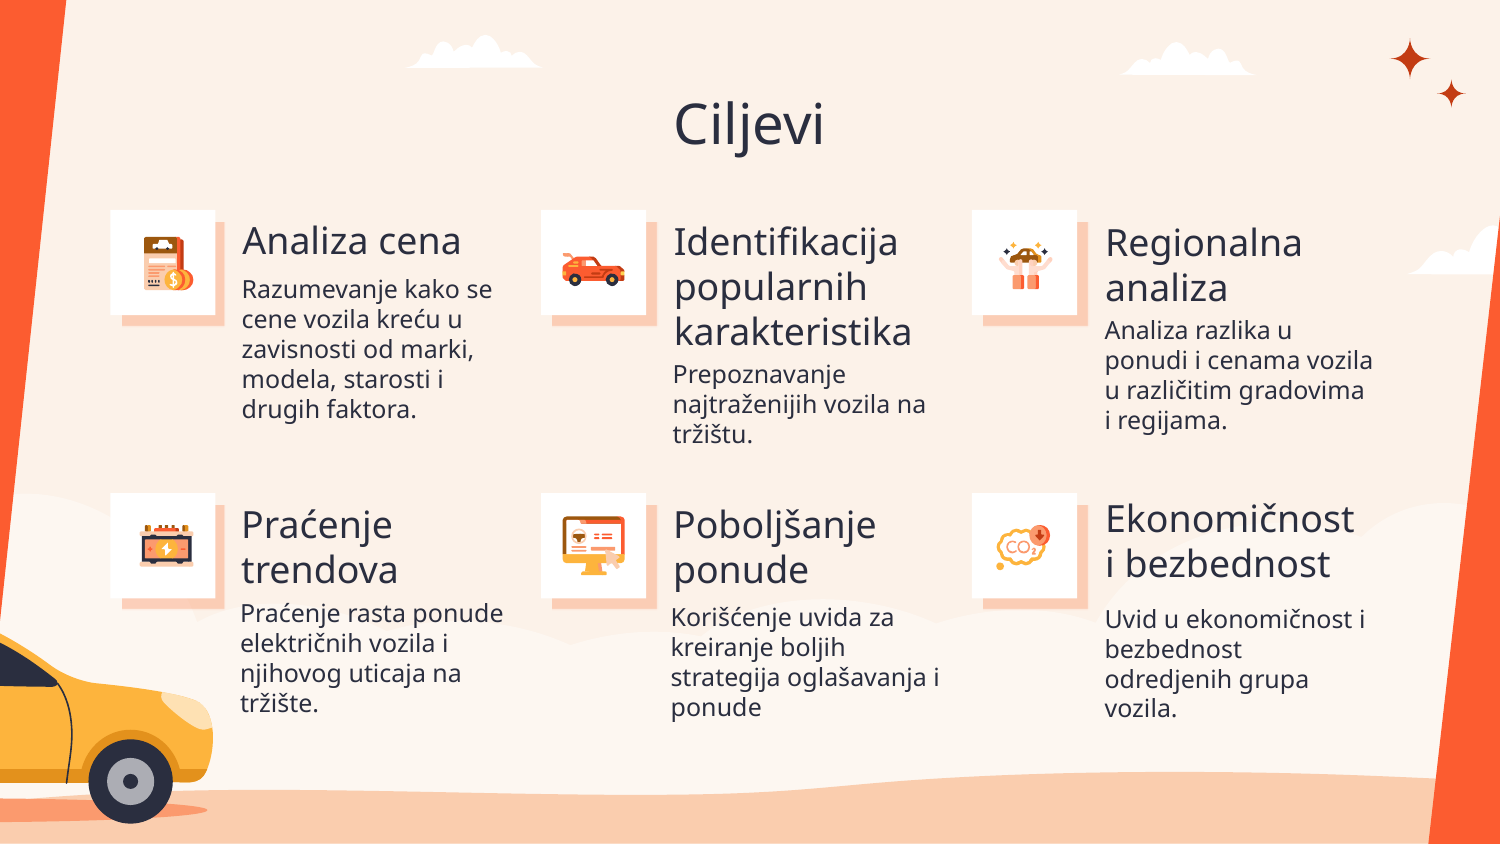

# Ciljevi
Analiza cena
Regionalna analiza
Razumevanje kako se cene vozila kreću u zavisnosti od marki, modela, starosti i drugih faktora.
Identifikacija popularnih karakteristika
Analiza razlika u ponudi i cenama vozila u različitim gradovima i regijama.
Prepoznavanje najtraženijih vozila na tržištu.
Ekonomičnost i bezbednost
Praćenje trendova
Poboljšanje ponude
Praćenje rasta ponude električnih vozila i njihovog uticaja na tržište.
Korišćenje uvida za kreiranje boljih strategija oglašavanja i ponude
Uvid u ekonomičnost i bezbednost odredjenih grupa vozila.